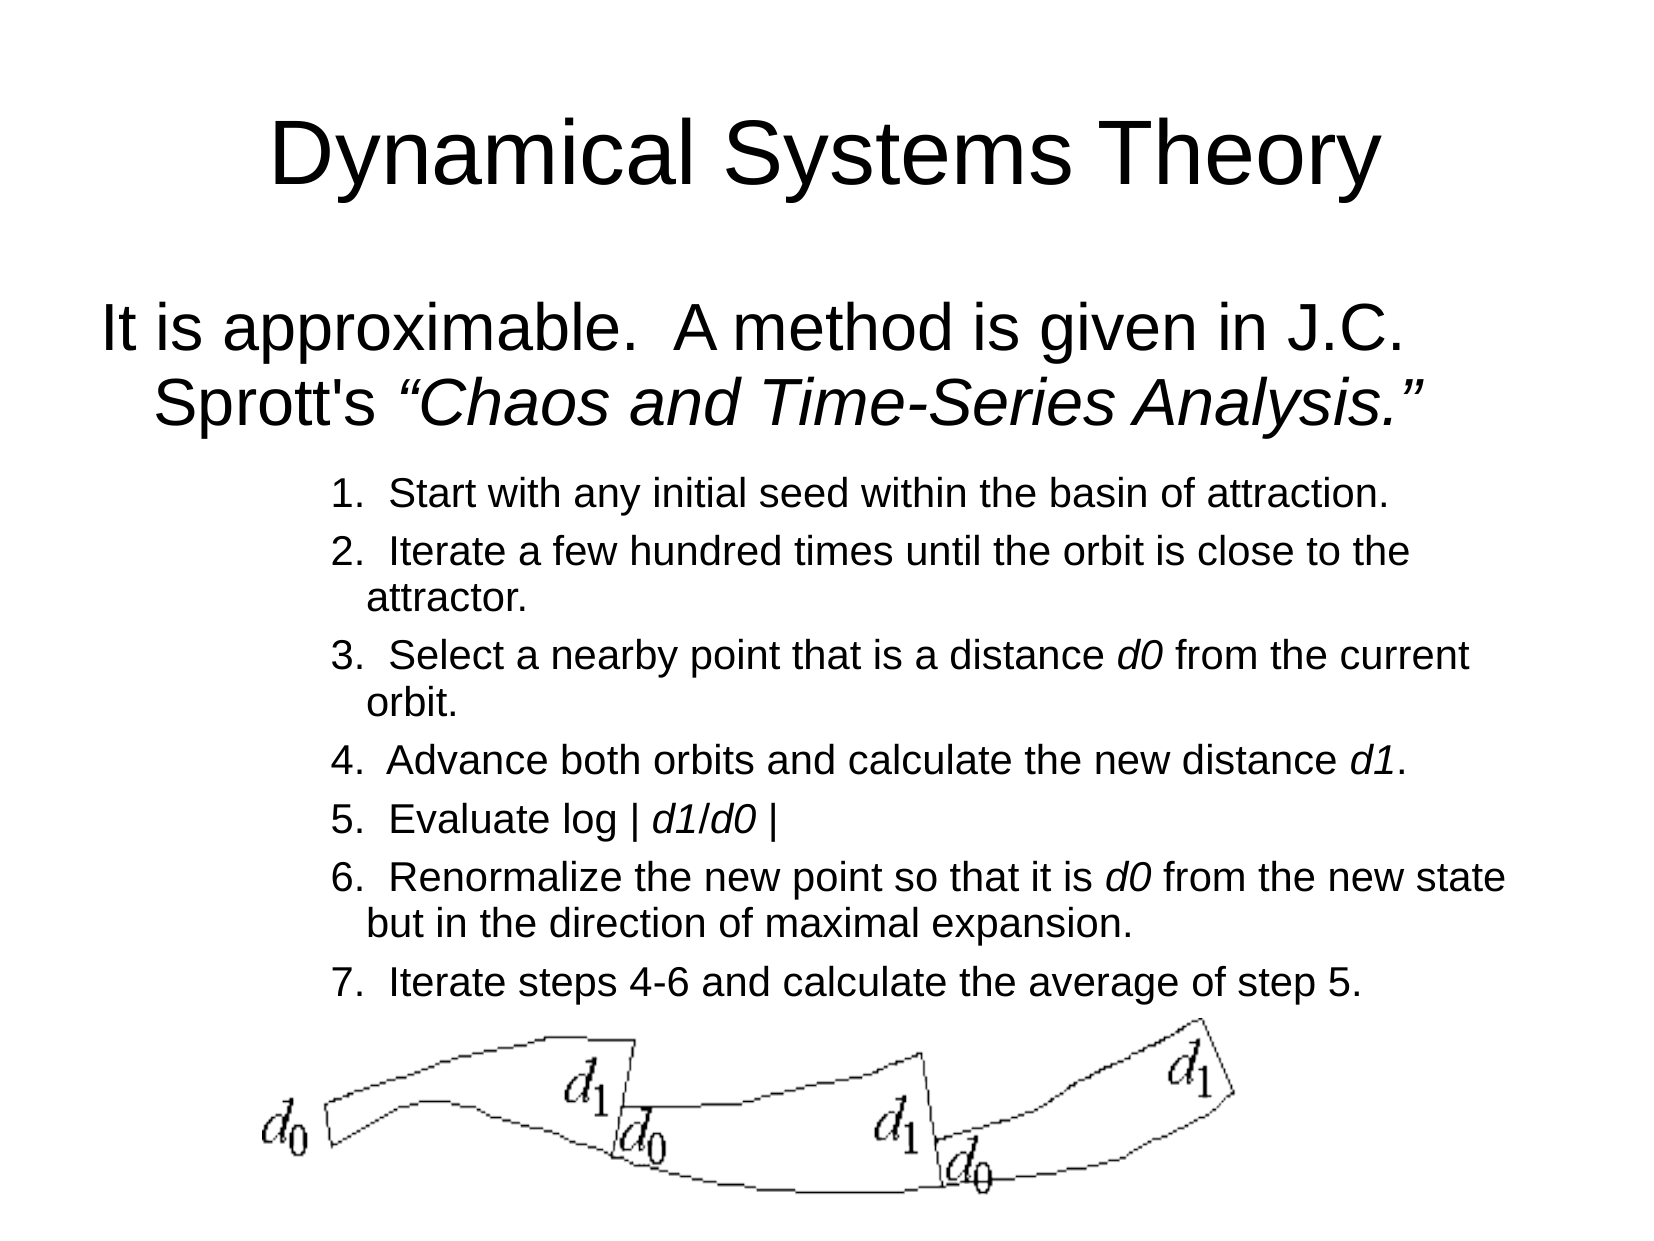

# Dynamical Systems Theory
It is approximable. A method is given in J.C. Sprott's “Chaos and Time-Series Analysis.”
1. Start with any initial seed within the basin of attraction.
2. Iterate a few hundred times until the orbit is close to the attractor.
3. Select a nearby point that is a distance d0 from the current orbit.
4. Advance both orbits and calculate the new distance d1.
5. Evaluate log | d1/d0 |
6. Renormalize the new point so that it is d0 from the new state but in the direction of maximal expansion.
7. Iterate steps 4-6 and calculate the average of step 5.